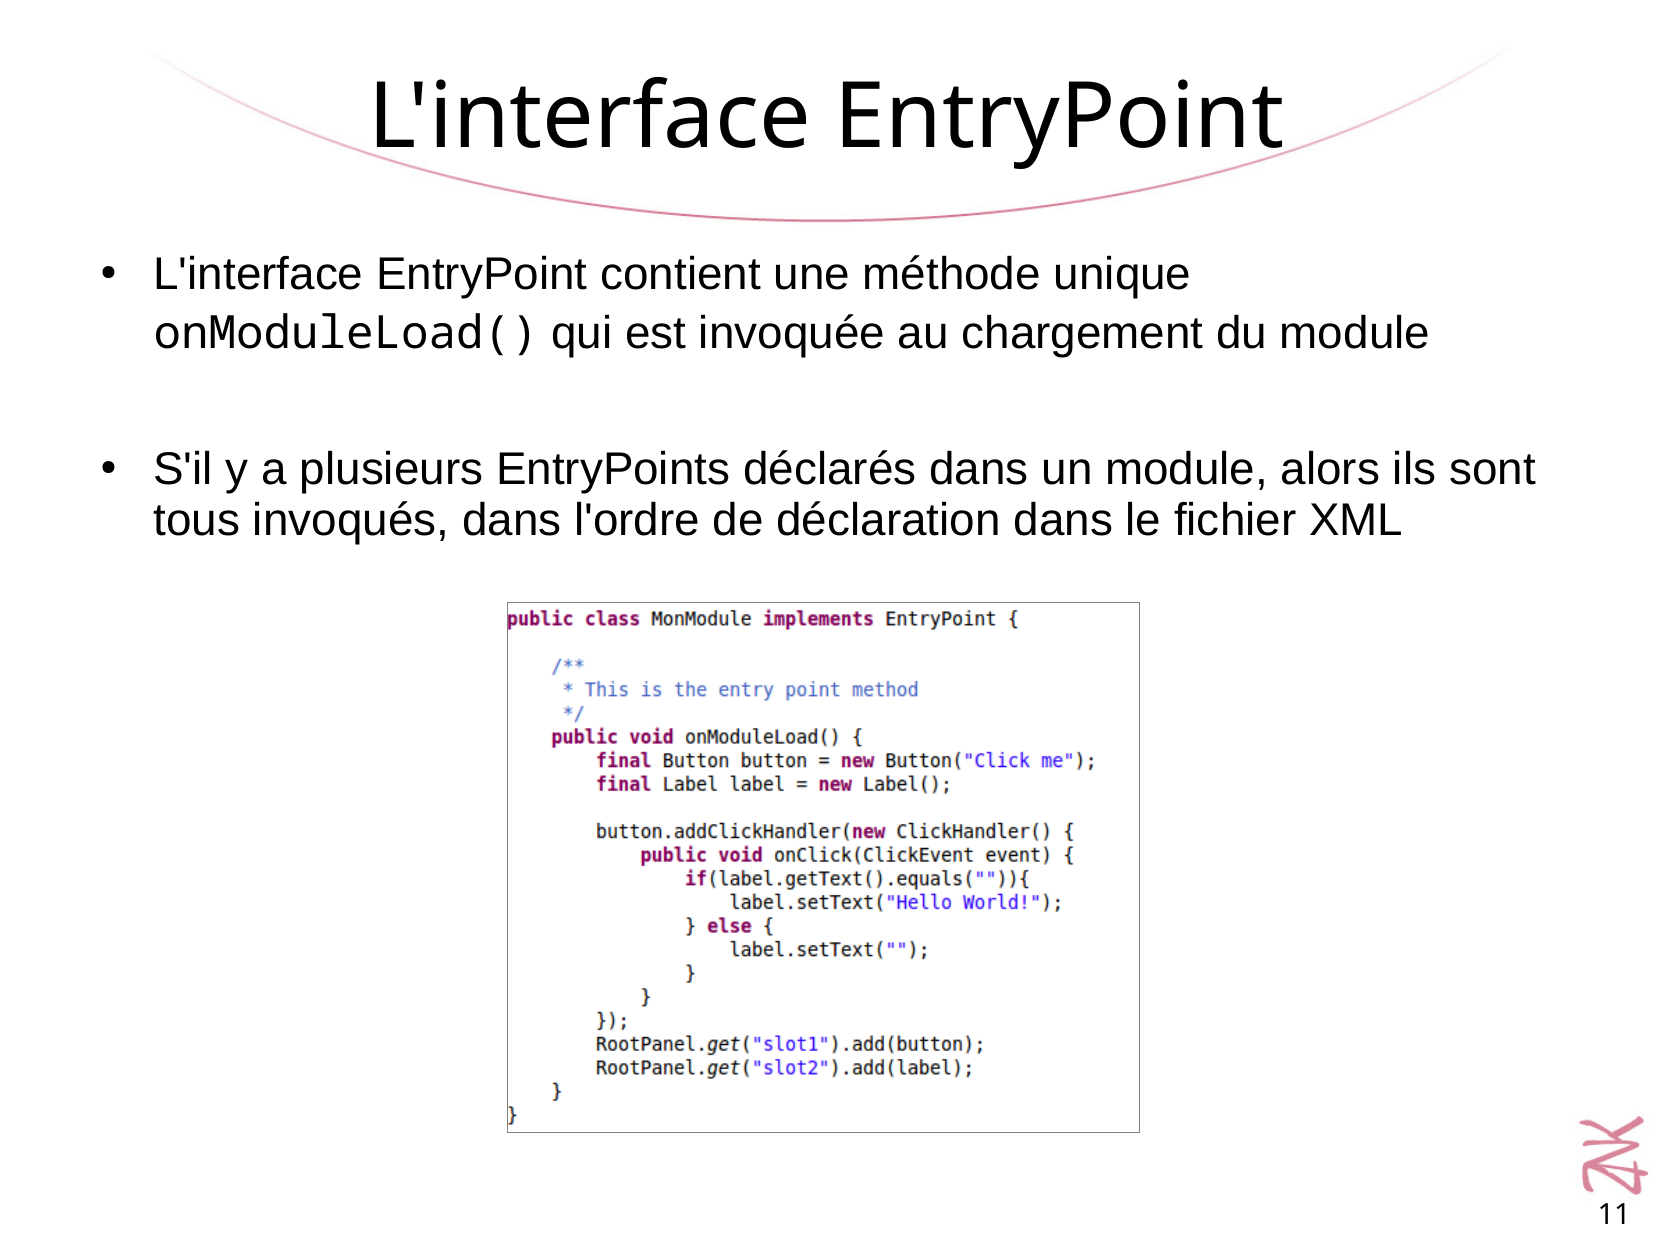

# L'interface EntryPoint
L'interface EntryPoint contient une méthode unique onModuleLoad() qui est invoquée au chargement du module
S'il y a plusieurs EntryPoints déclarés dans un module, alors ils sont tous invoqués, dans l'ordre de déclaration dans le fichier XML
11